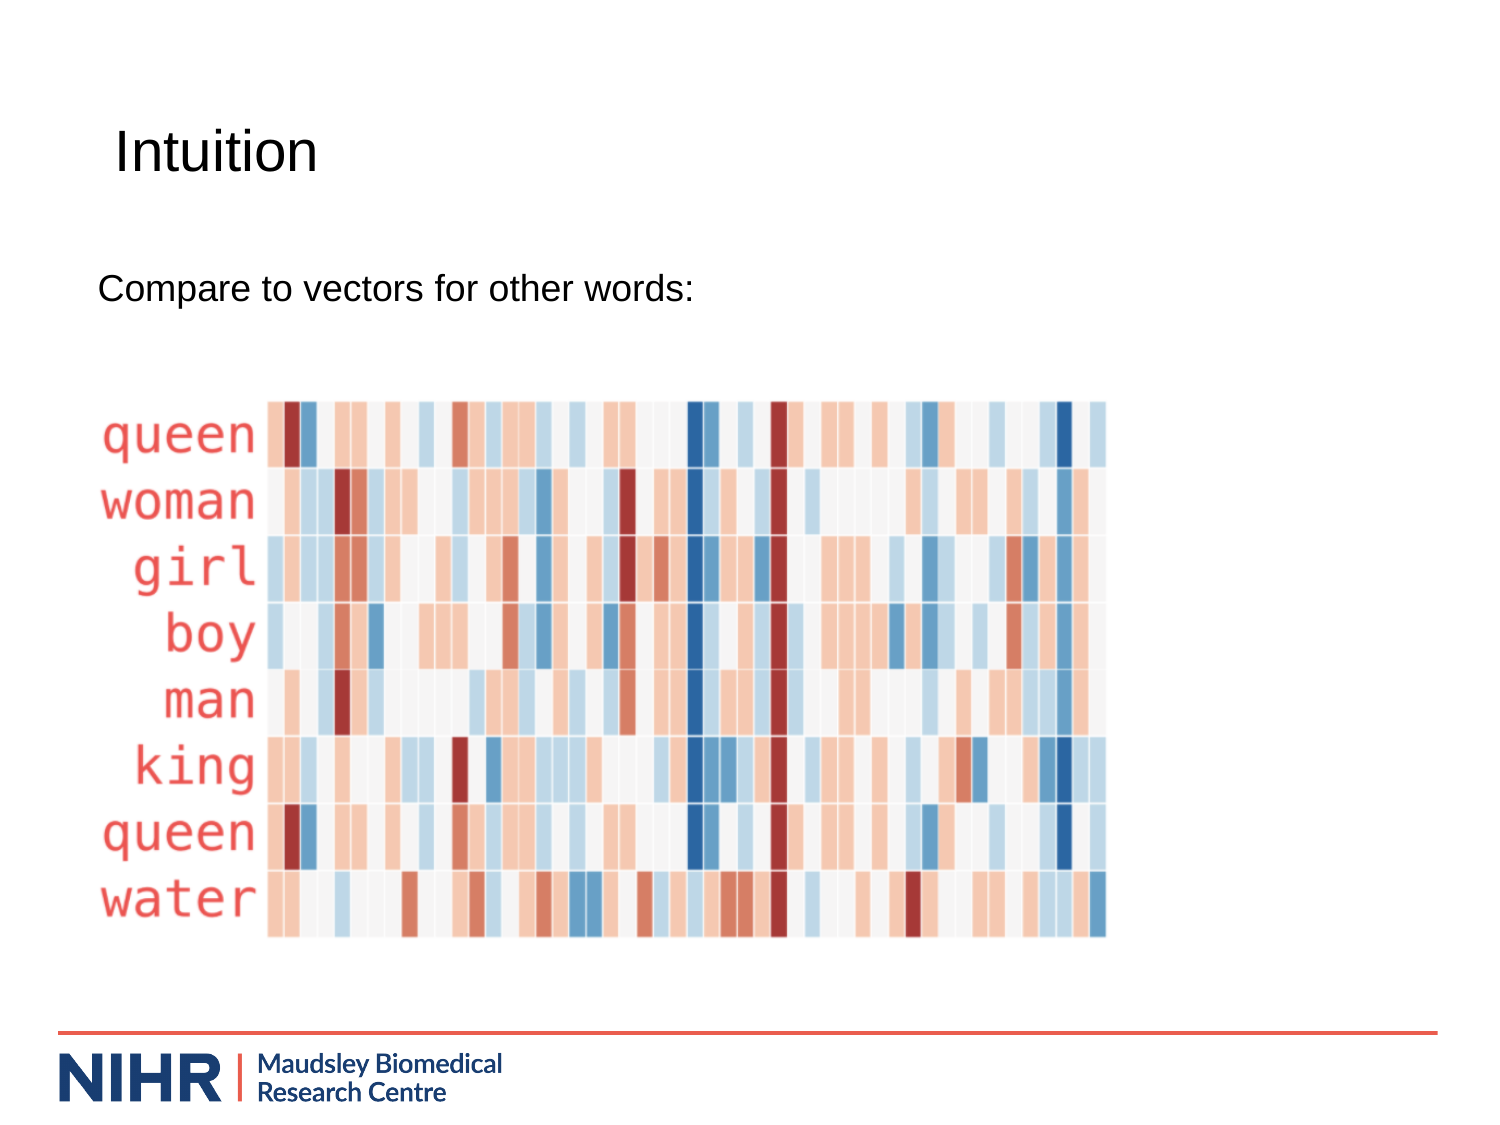

Intuition
Compare to vectors for other words: